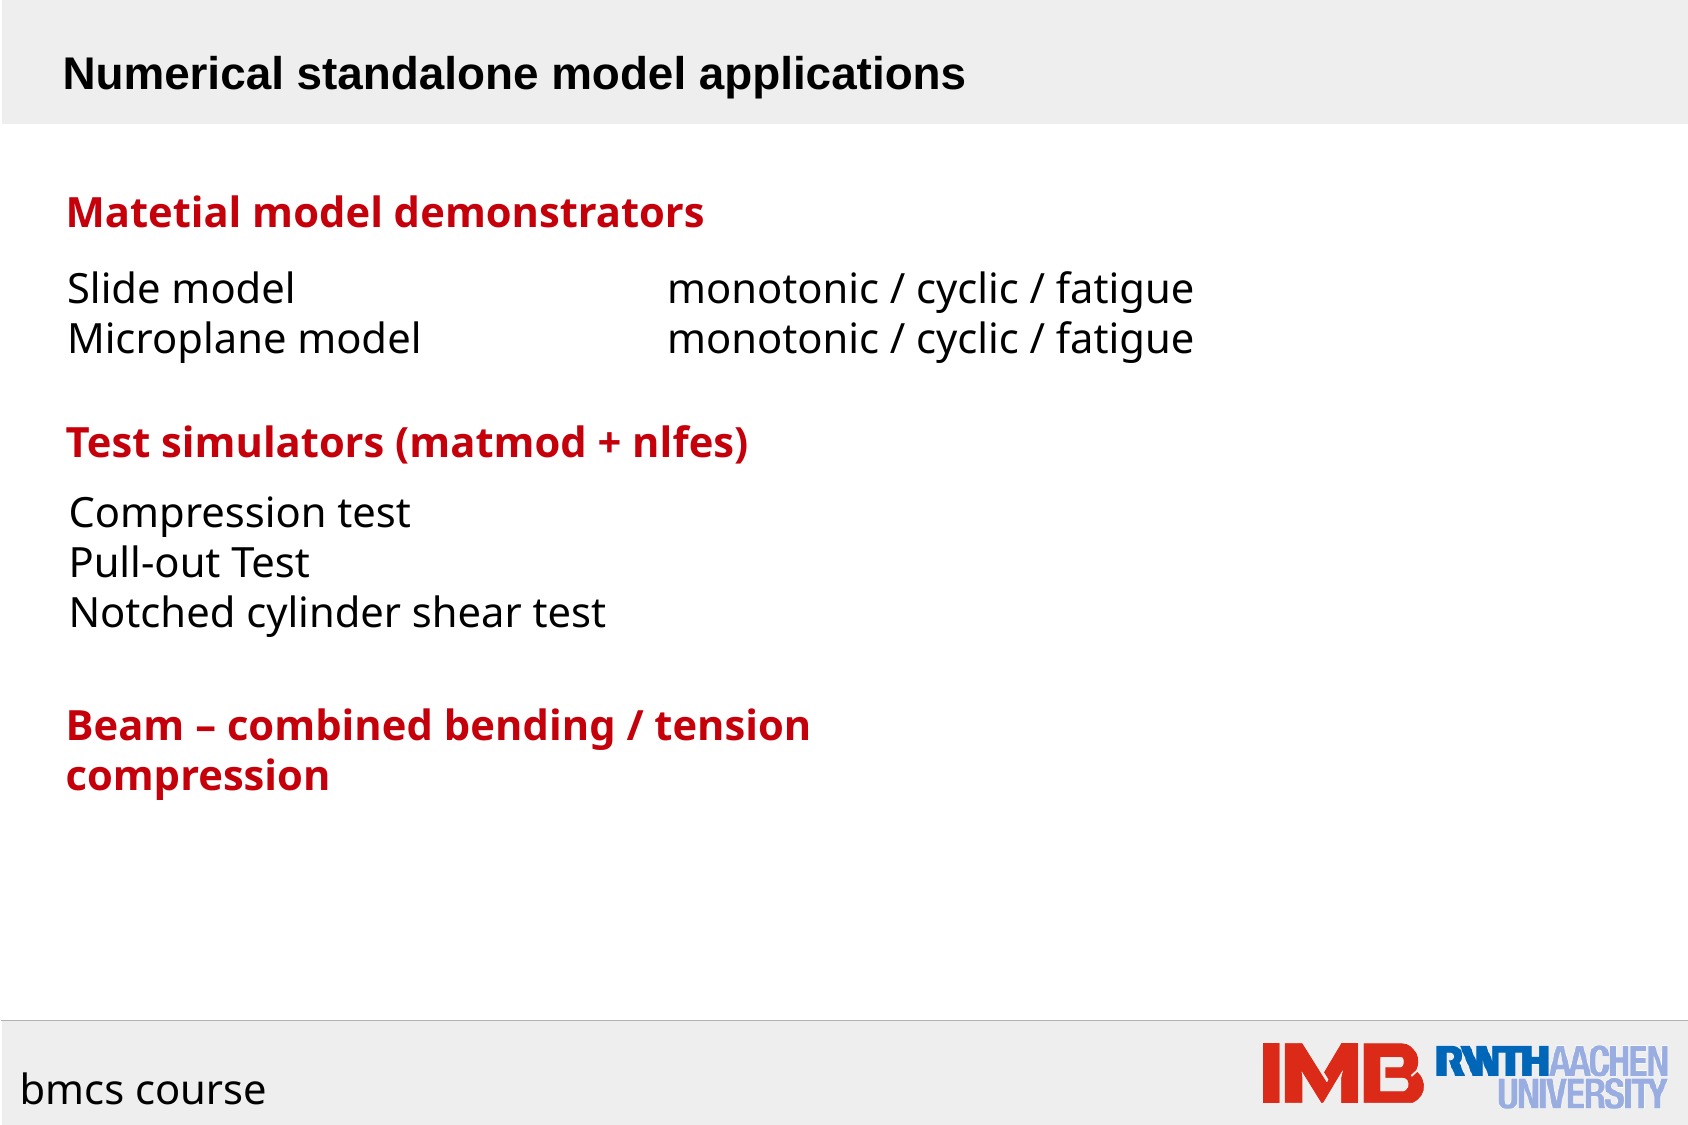

# Numerical standalone model applications
Matetial model demonstrators
Slide model			monotonic / cyclic / fatigue
Microplane model		monotonic / cyclic / fatigue
Test simulators (matmod + nlfes)
Compression test
Pull-out Test
Notched cylinder shear test
Beam – combined bending / tension compression